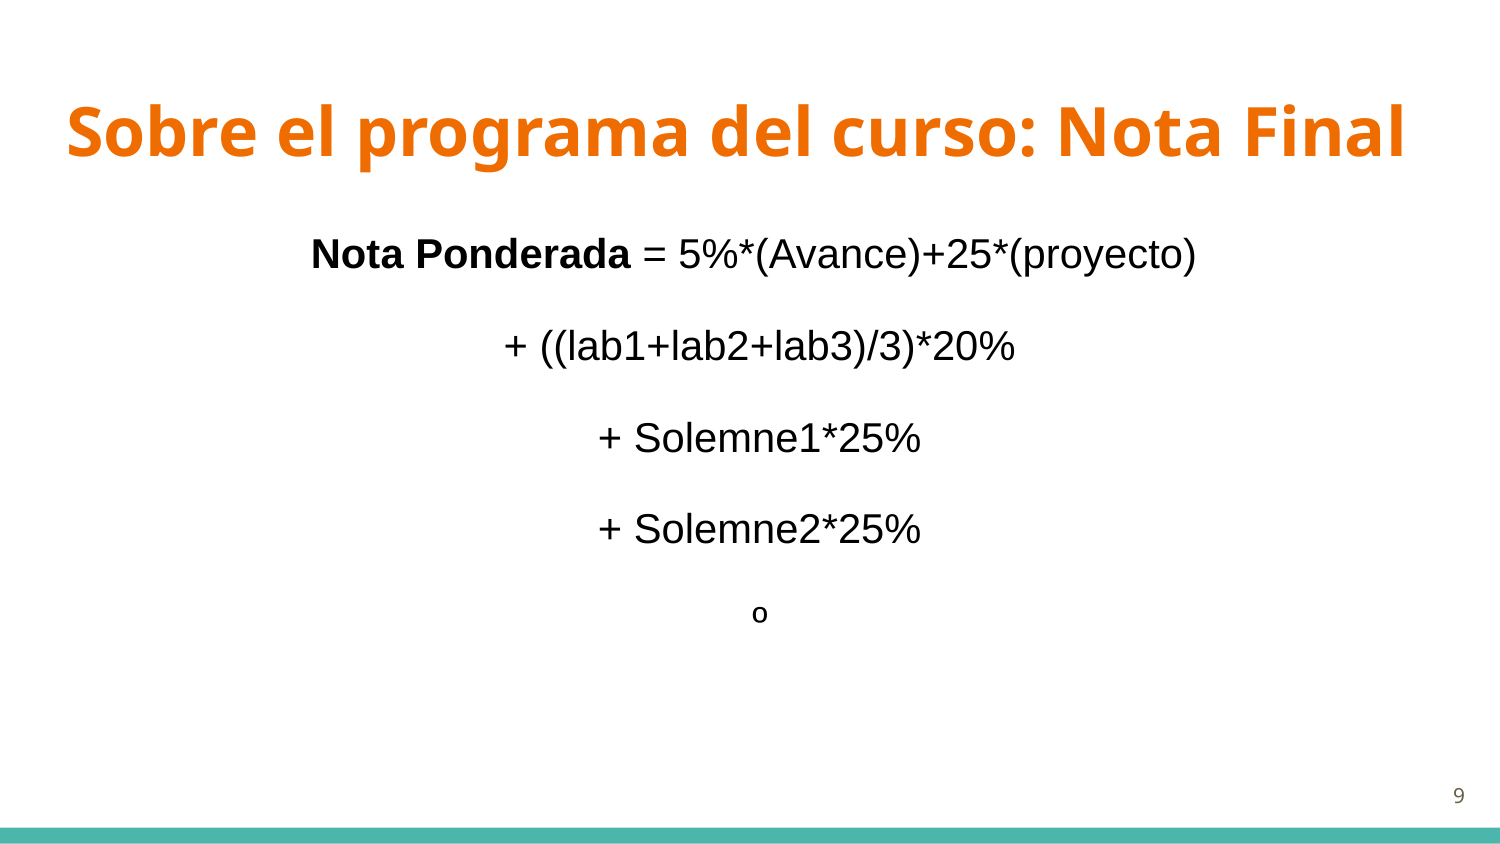

# Sobre el programa del curso: Nota Final
Nota Ponderada = 5%*(Avance)+25*(proyecto)
+ ((lab1+lab2+lab3)/3)*20%
+ Solemne1*25%
+ Solemne2*25%
º